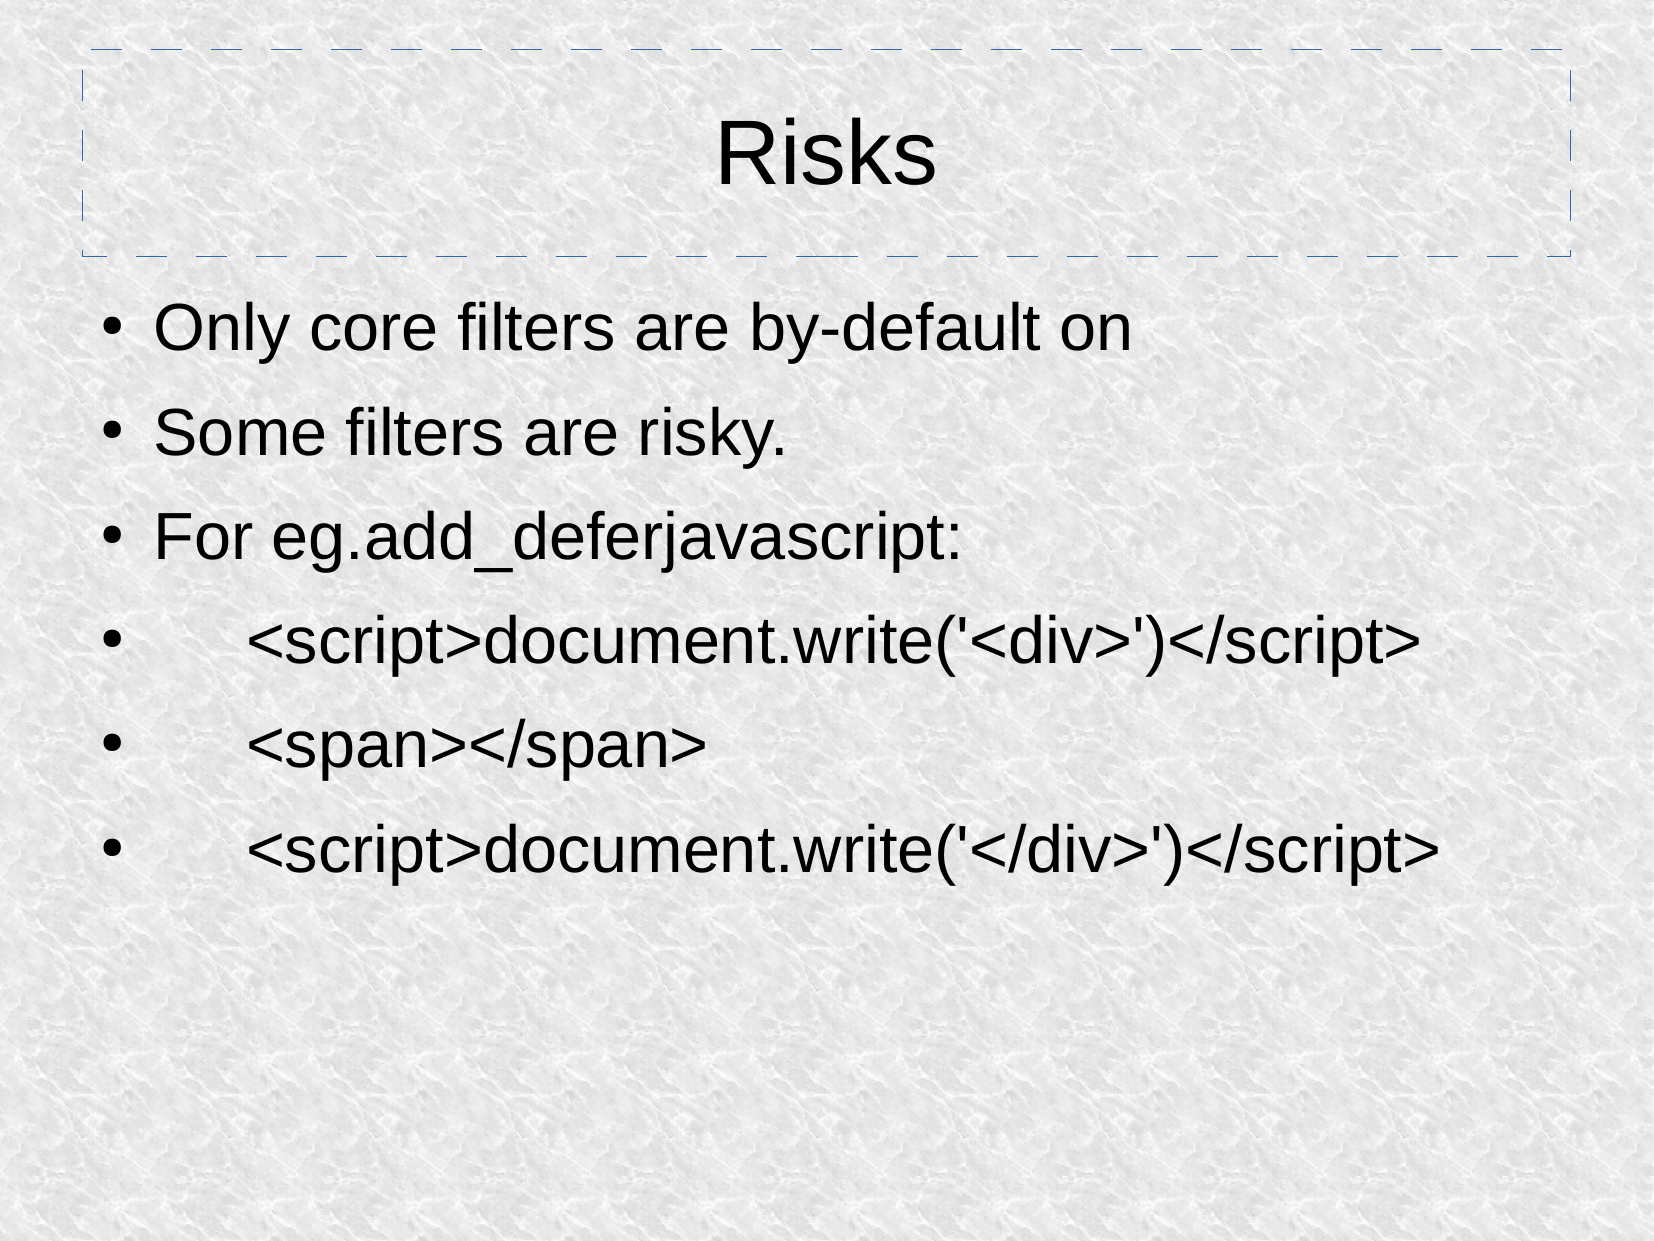

# Risks
Only core filters are by-default on
Some filters are risky.
For eg.add_deferjavascript:
 <script>document.write('<div>')</script>
 <span></span>
 <script>document.write('</div>')</script>